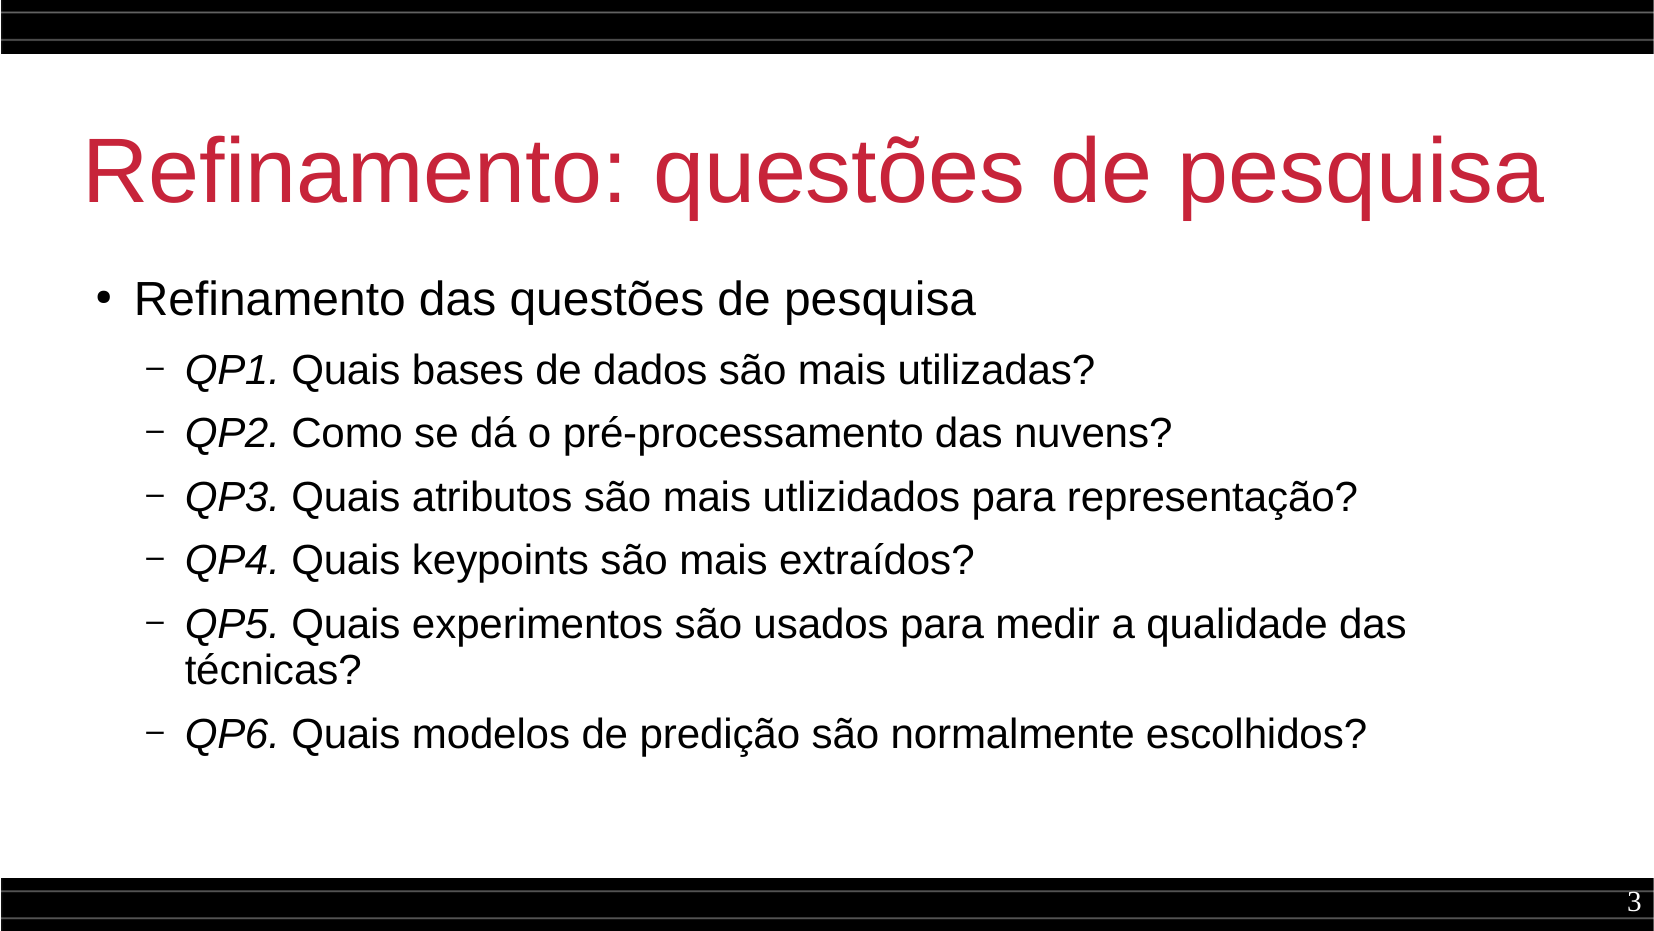

# Refinamento: questões de pesquisa
Refinamento das questões de pesquisa
QP1. Quais bases de dados são mais utilizadas?
QP2. Como se dá o pré-processamento das nuvens?
QP3. Quais atributos são mais utlizidados para representação?
QP4. Quais keypoints são mais extraídos?
QP5. Quais experimentos são usados para medir a qualidade das técnicas?
QP6. Quais modelos de predição são normalmente escolhidos?